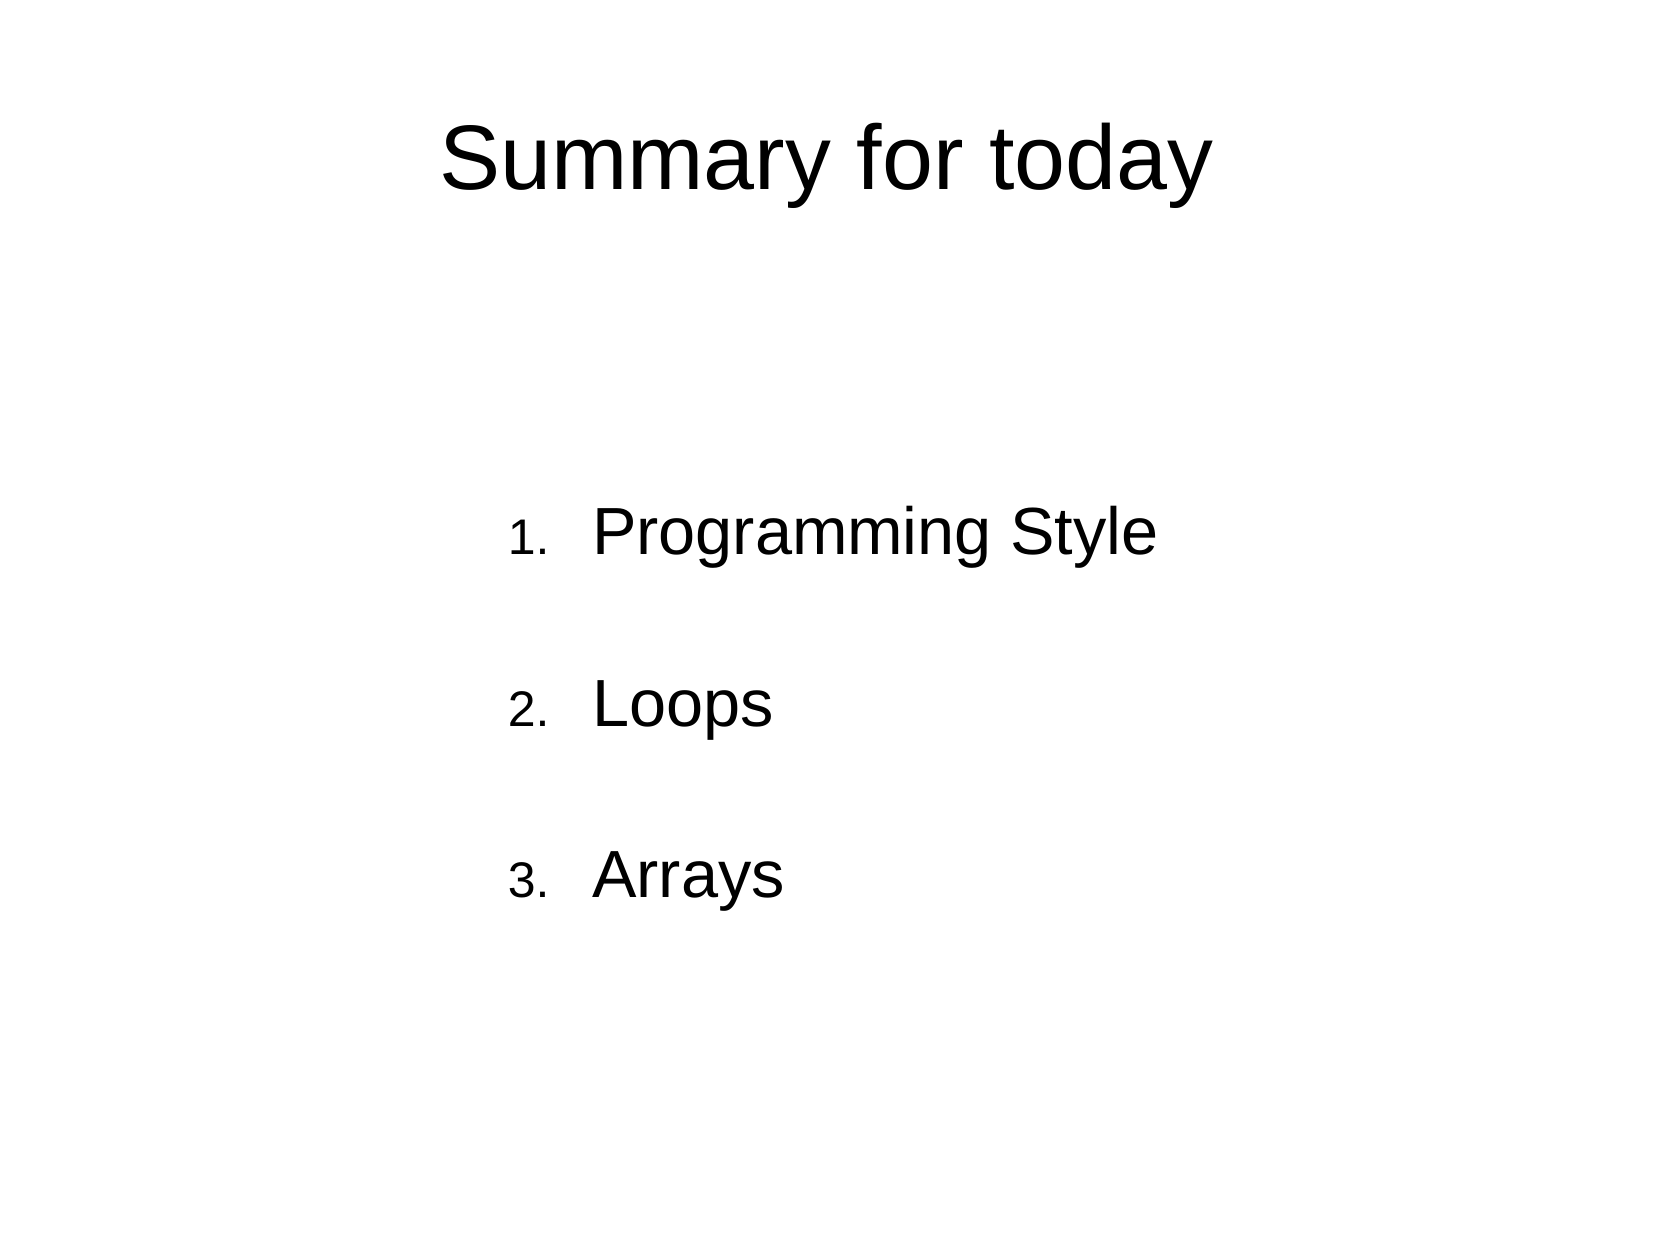

# Summary for today
Programming Style
Loops
Arrays